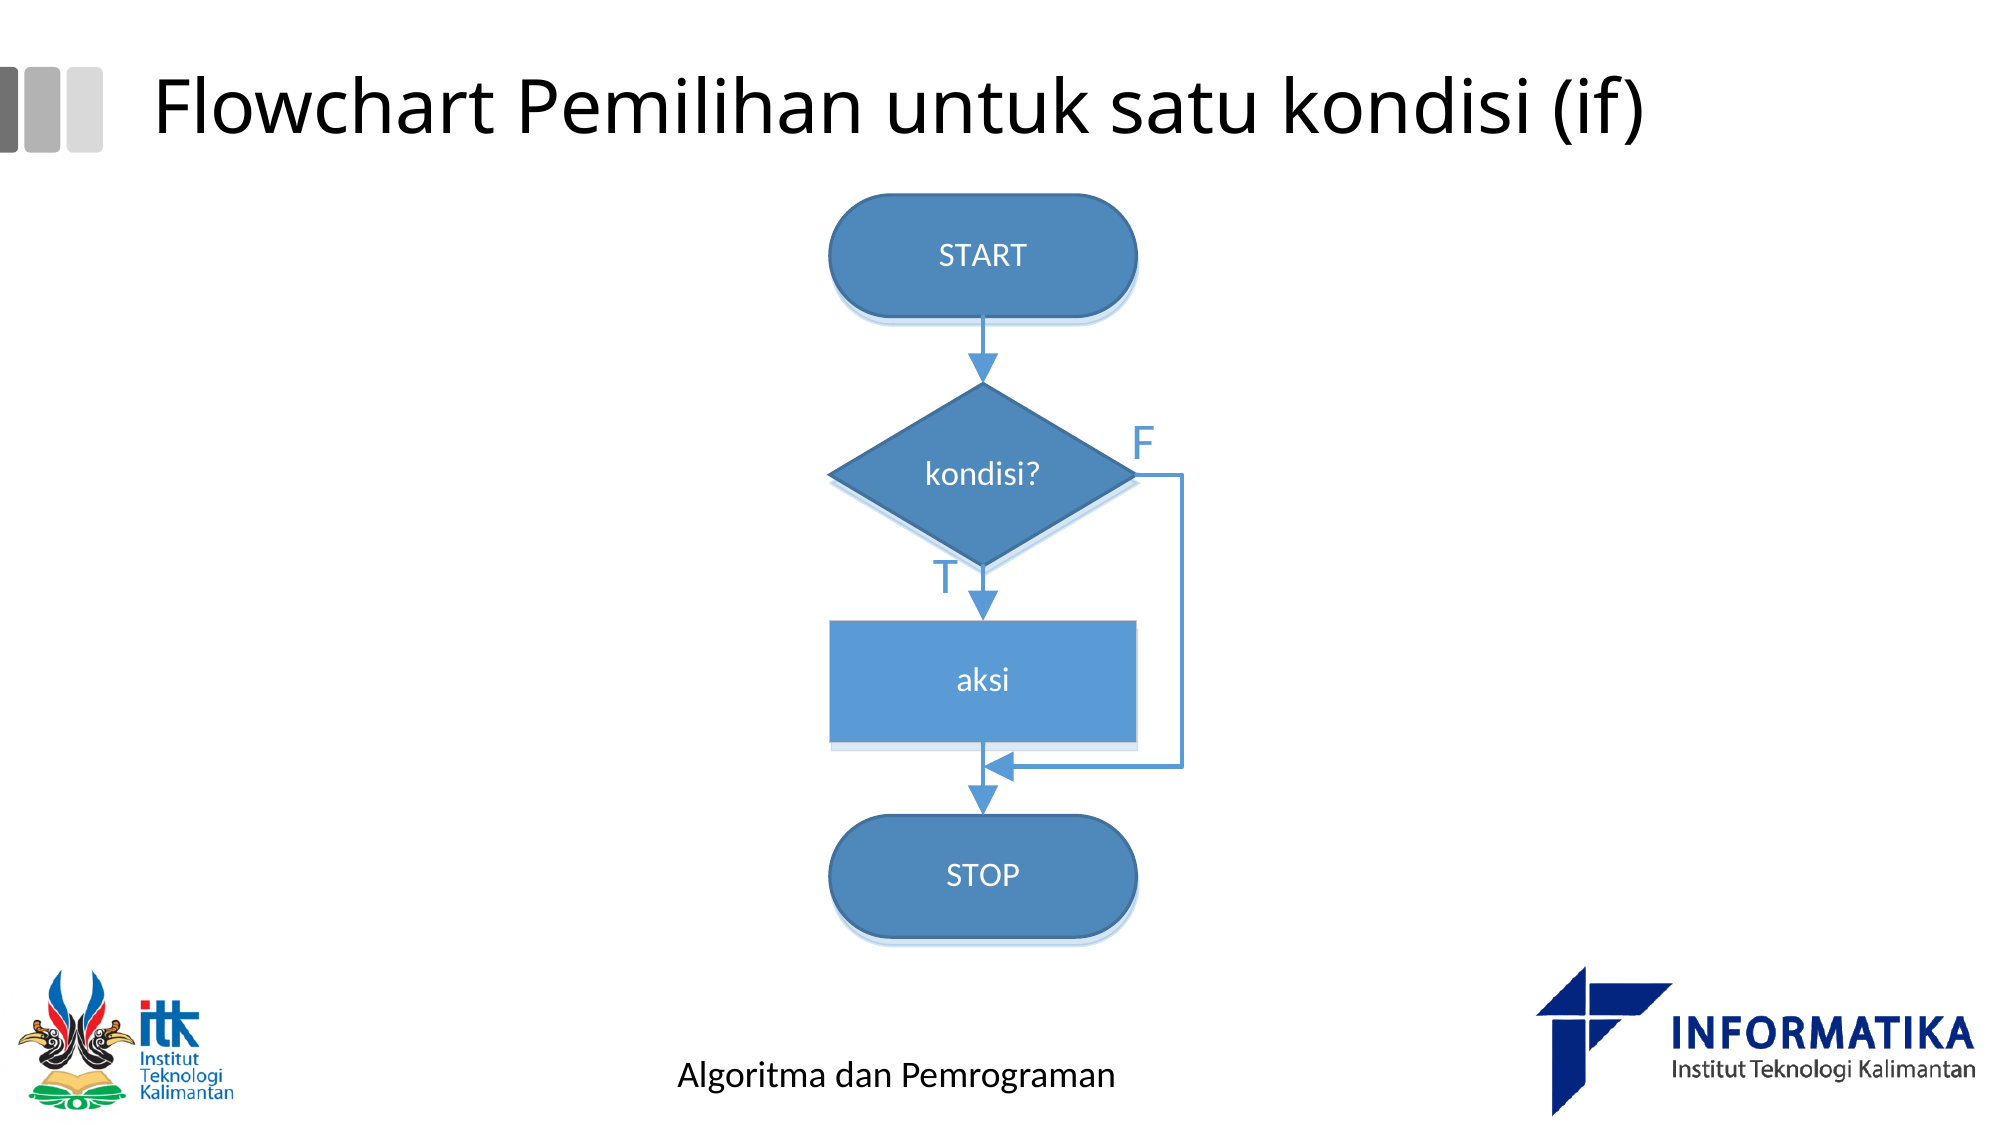

Flowchart Pemilihan untuk satu kondisi (if)
Algoritma dan Pemrograman